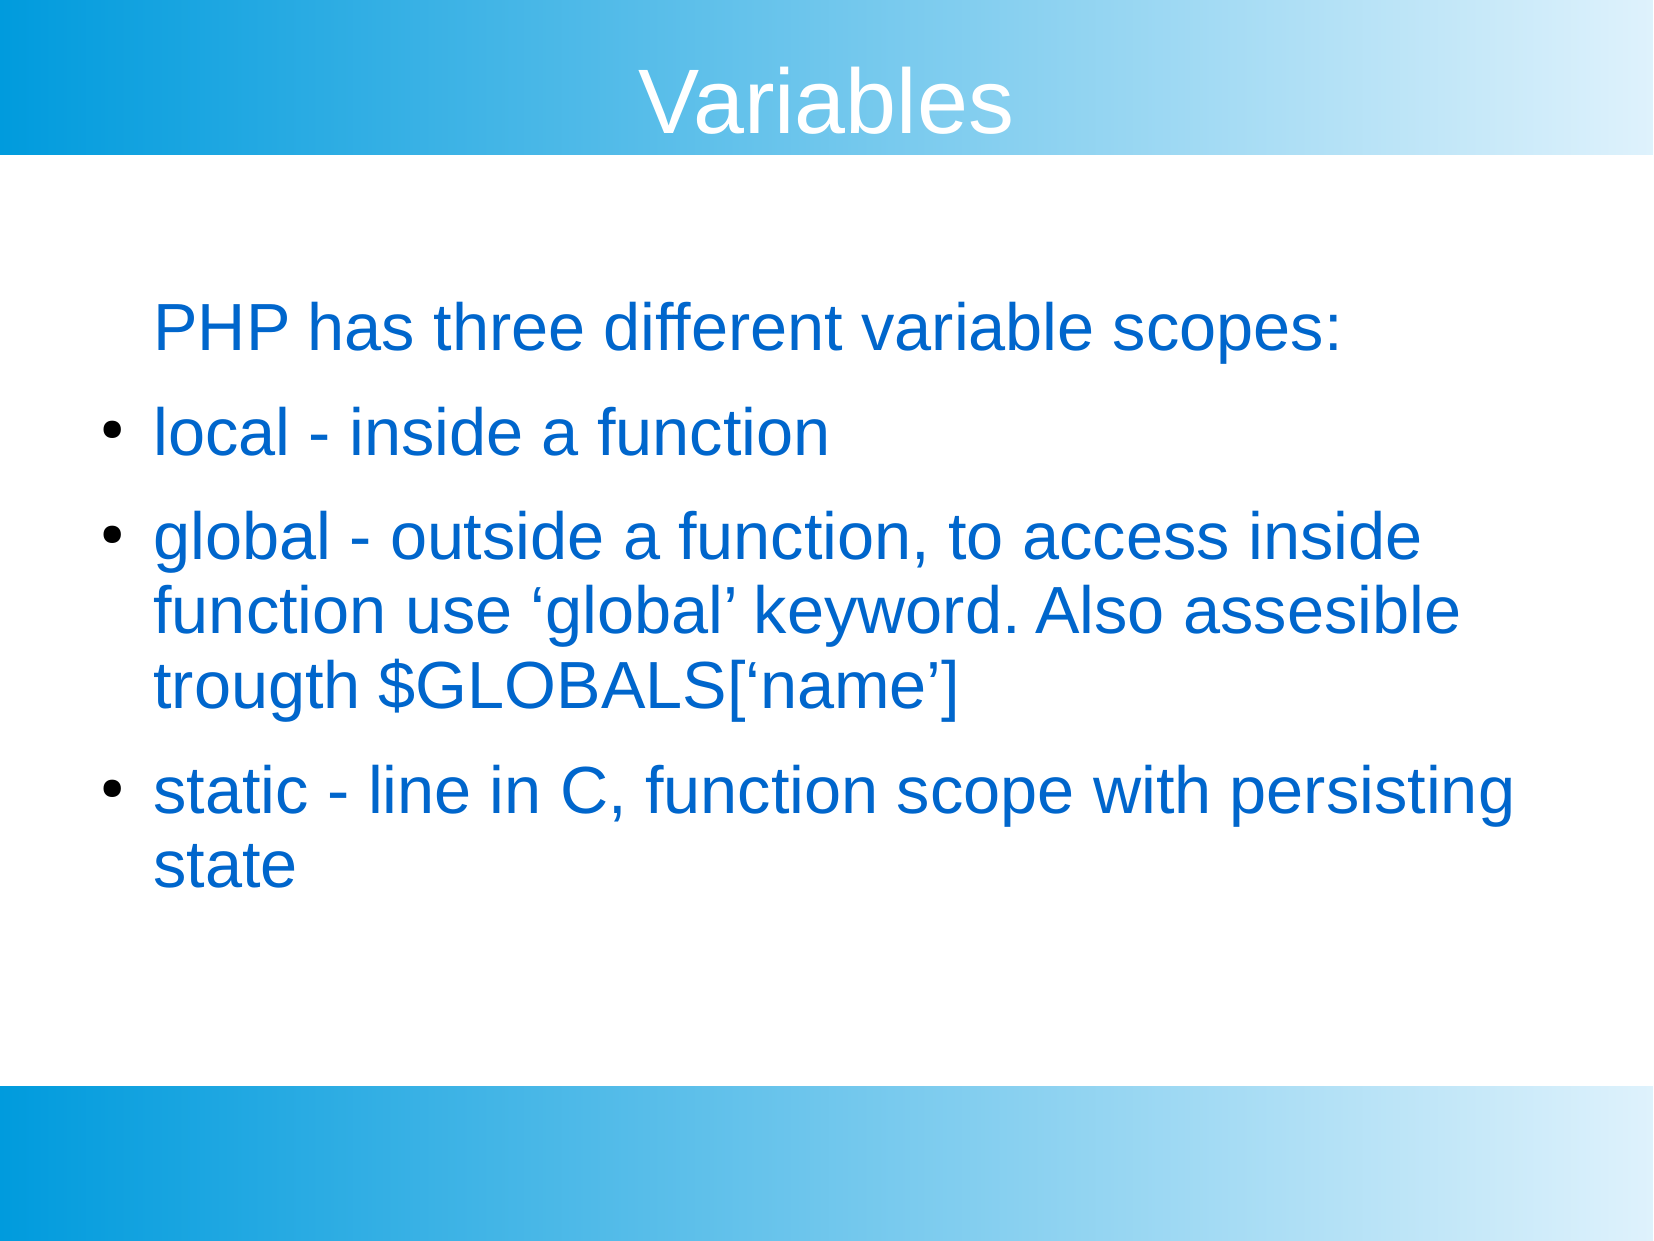

# Variables
PHP has three different variable scopes:
local - inside a function
global - outside a function, to access inside function use ‘global’ keyword. Also assesible trougth $GLOBALS[‘name’]
static - line in C, function scope with persisting state